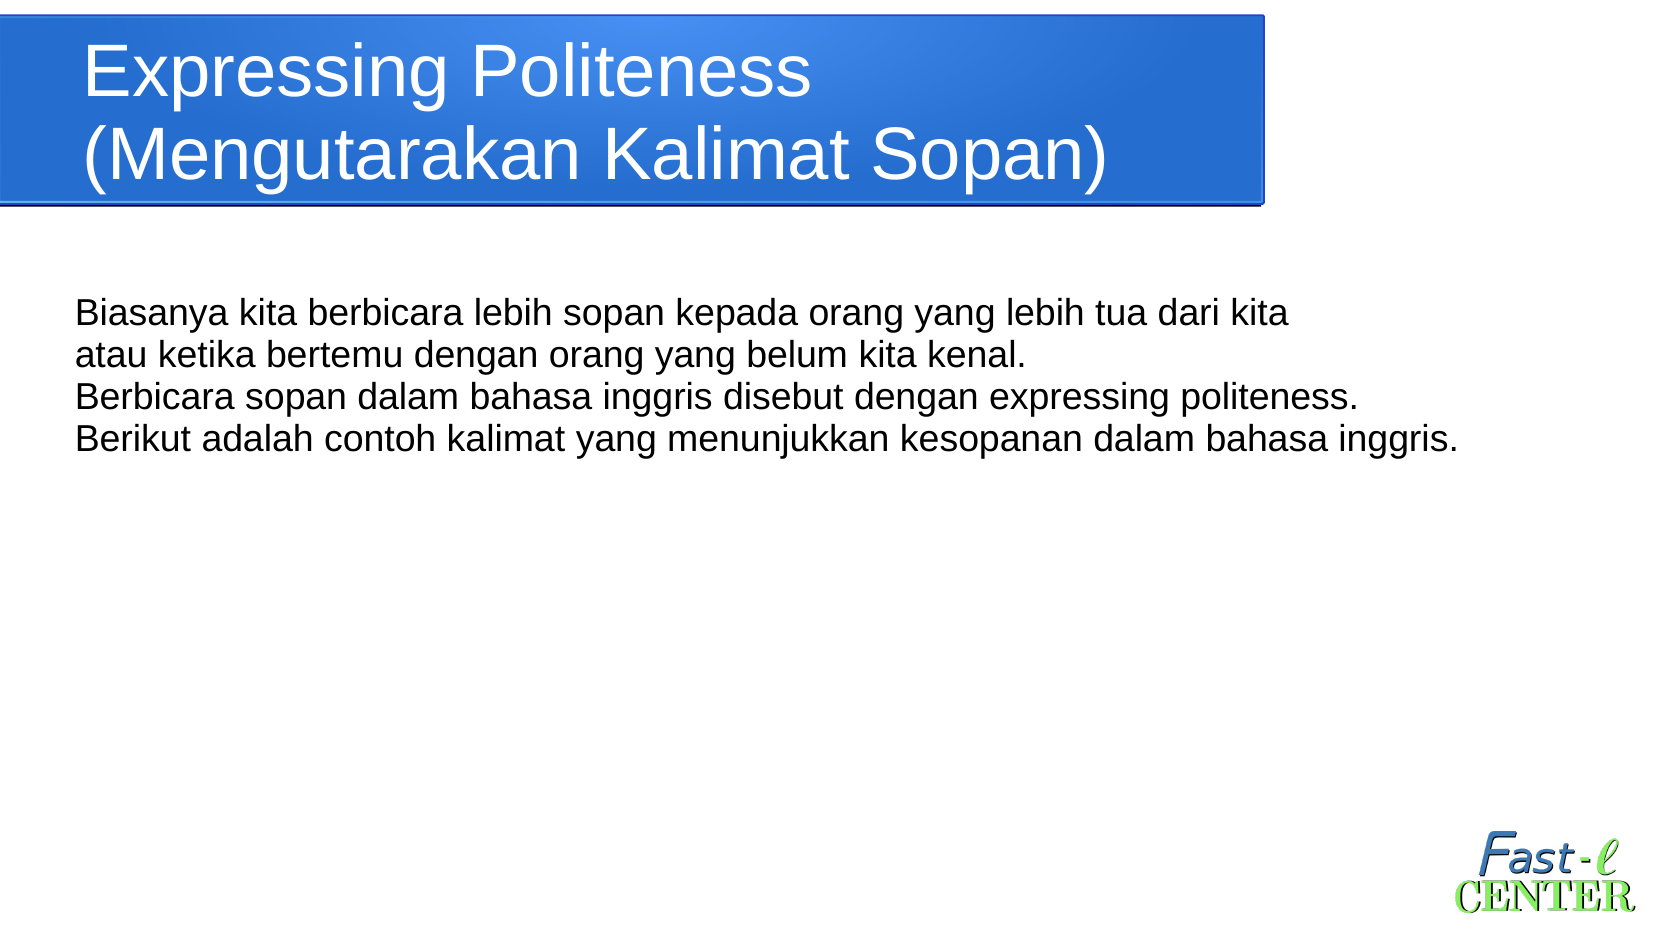

# Expressing Politeness (Mengutarakan Kalimat Sopan)
Biasanya kita berbicara lebih sopan kepada orang yang lebih tua dari kita
atau ketika bertemu dengan orang yang belum kita kenal.
Berbicara sopan dalam bahasa inggris disebut dengan expressing politeness.
Berikut adalah contoh kalimat yang menunjukkan kesopanan dalam bahasa inggris.